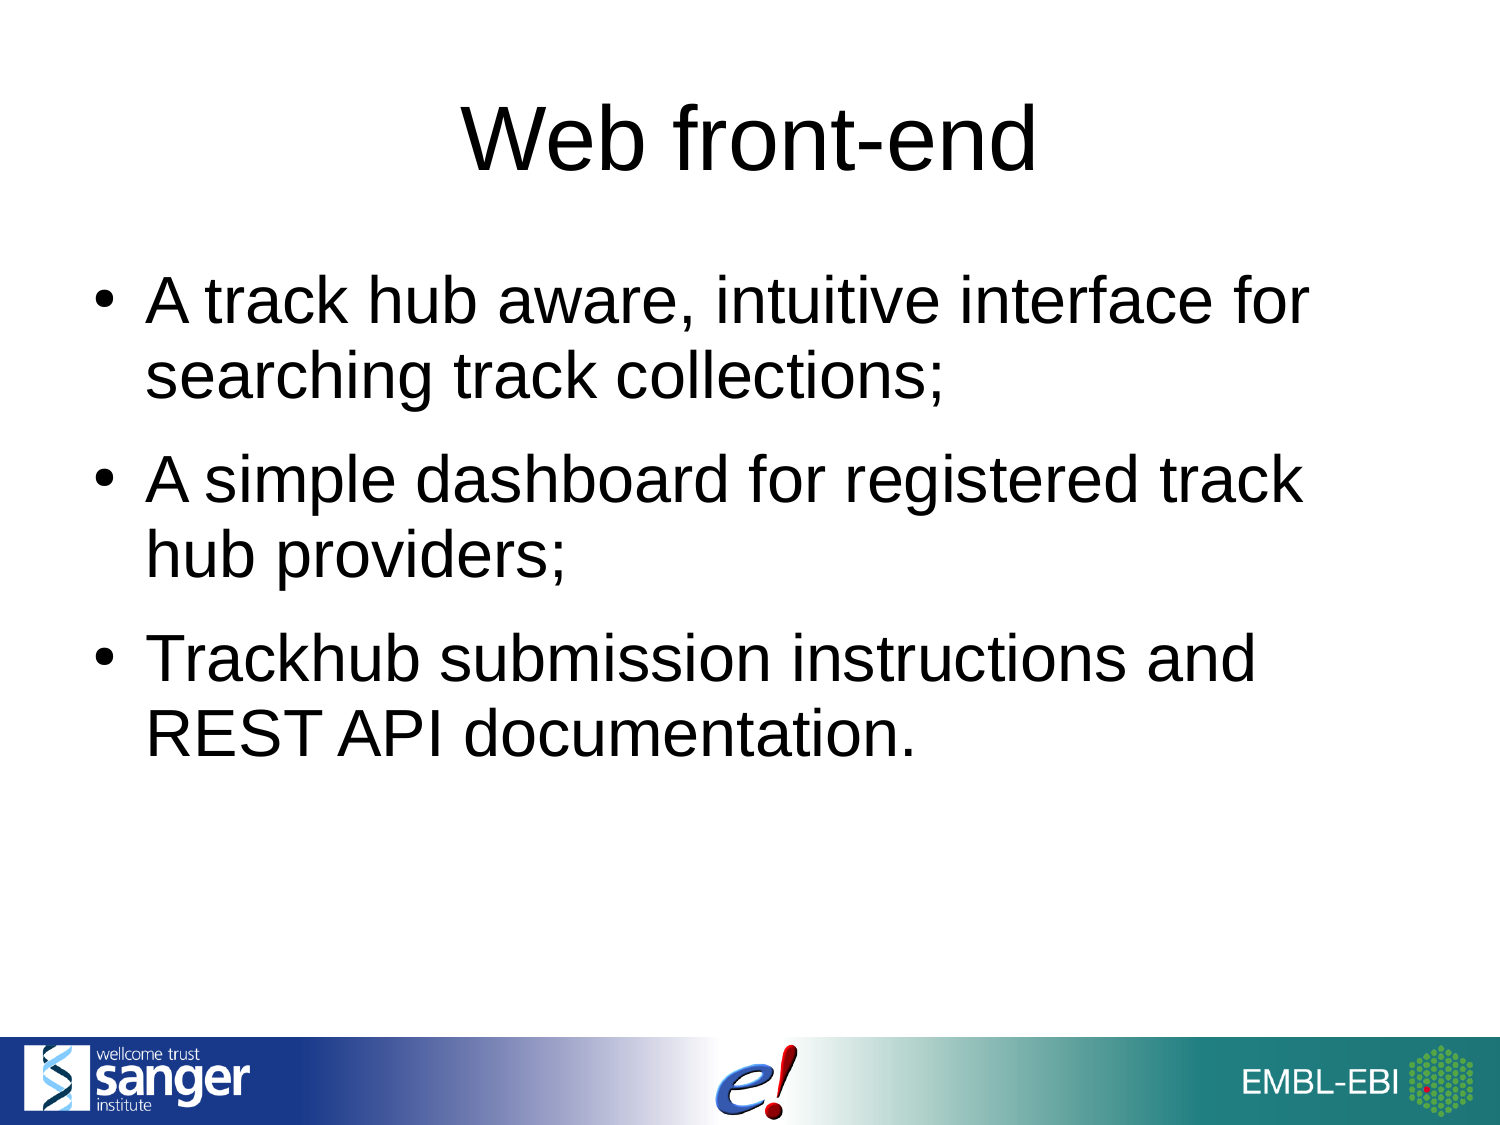

# Web front-end
A track hub aware, intuitive interface for searching track collections;
A simple dashboard for registered track hub providers;
Trackhub submission instructions and REST API documentation.